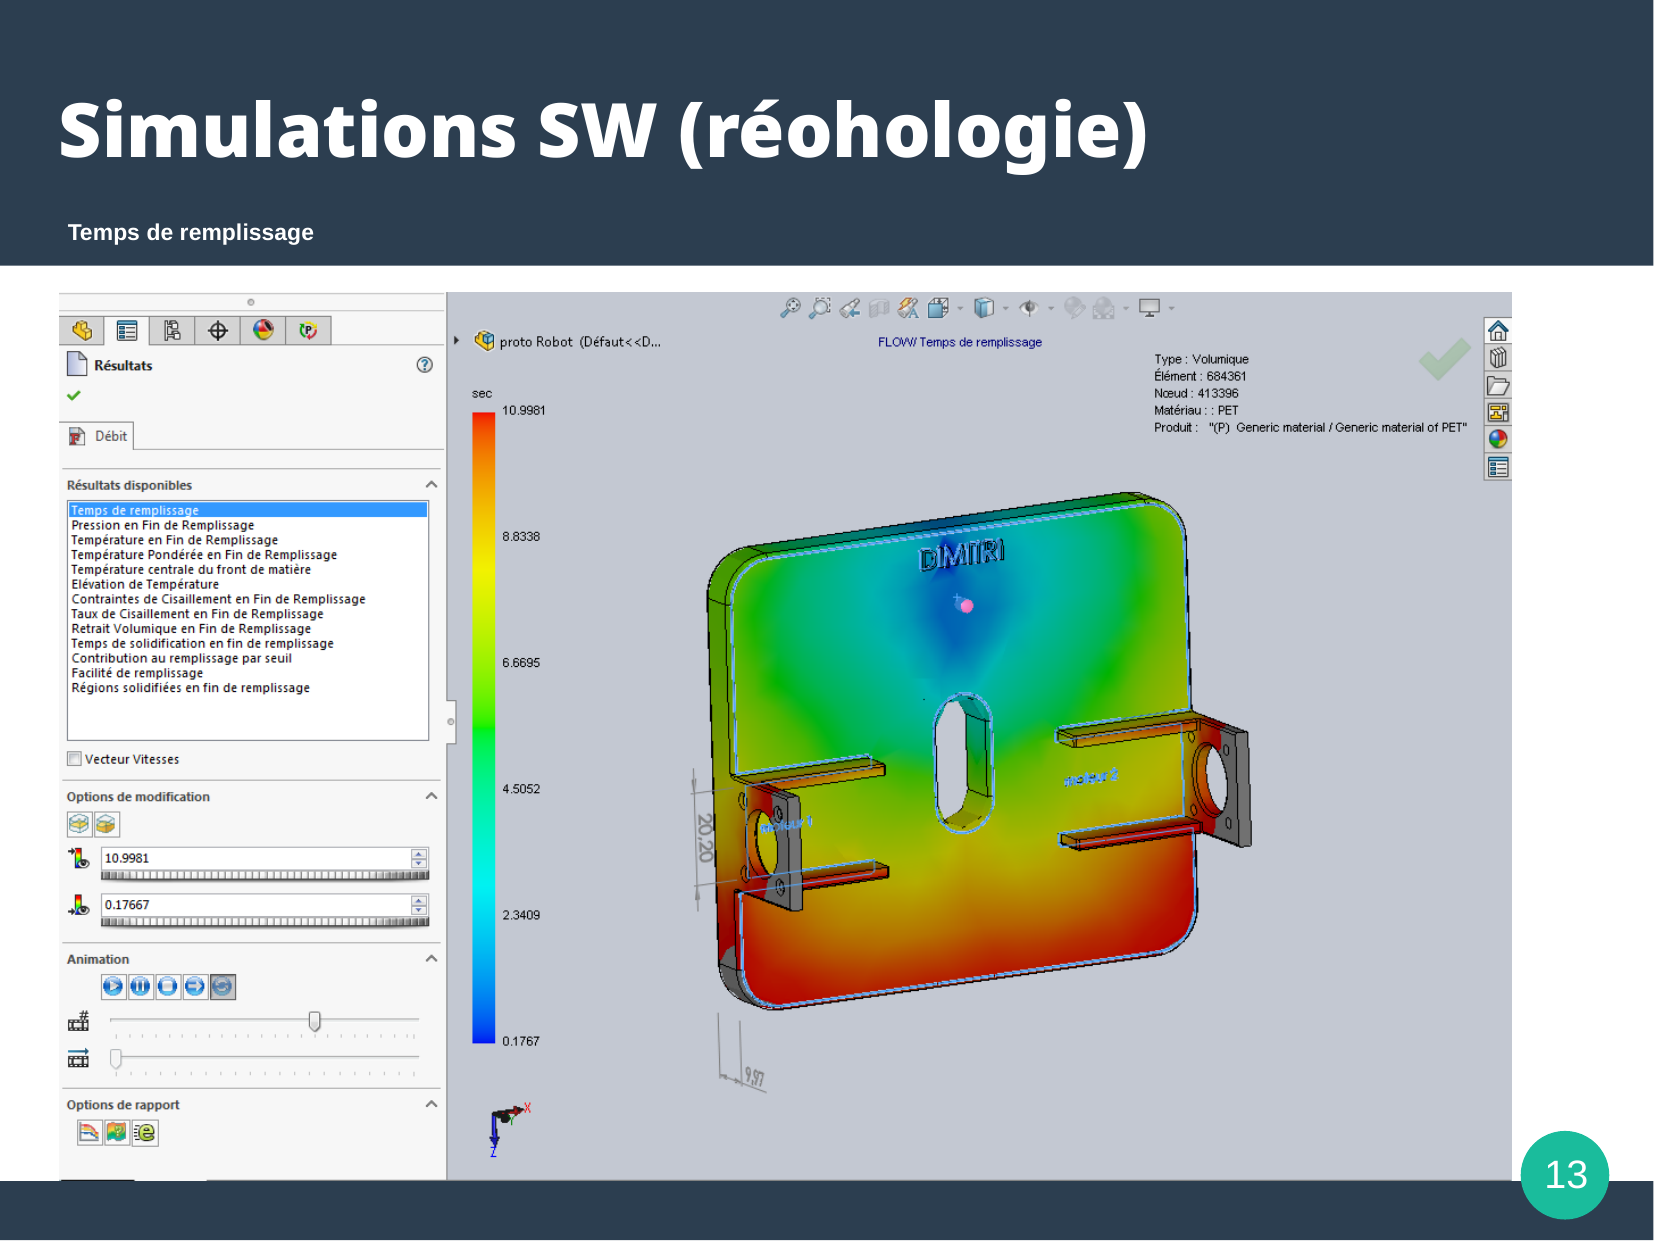

# Simulations SW (réohologie)
Temps de remplissage
13